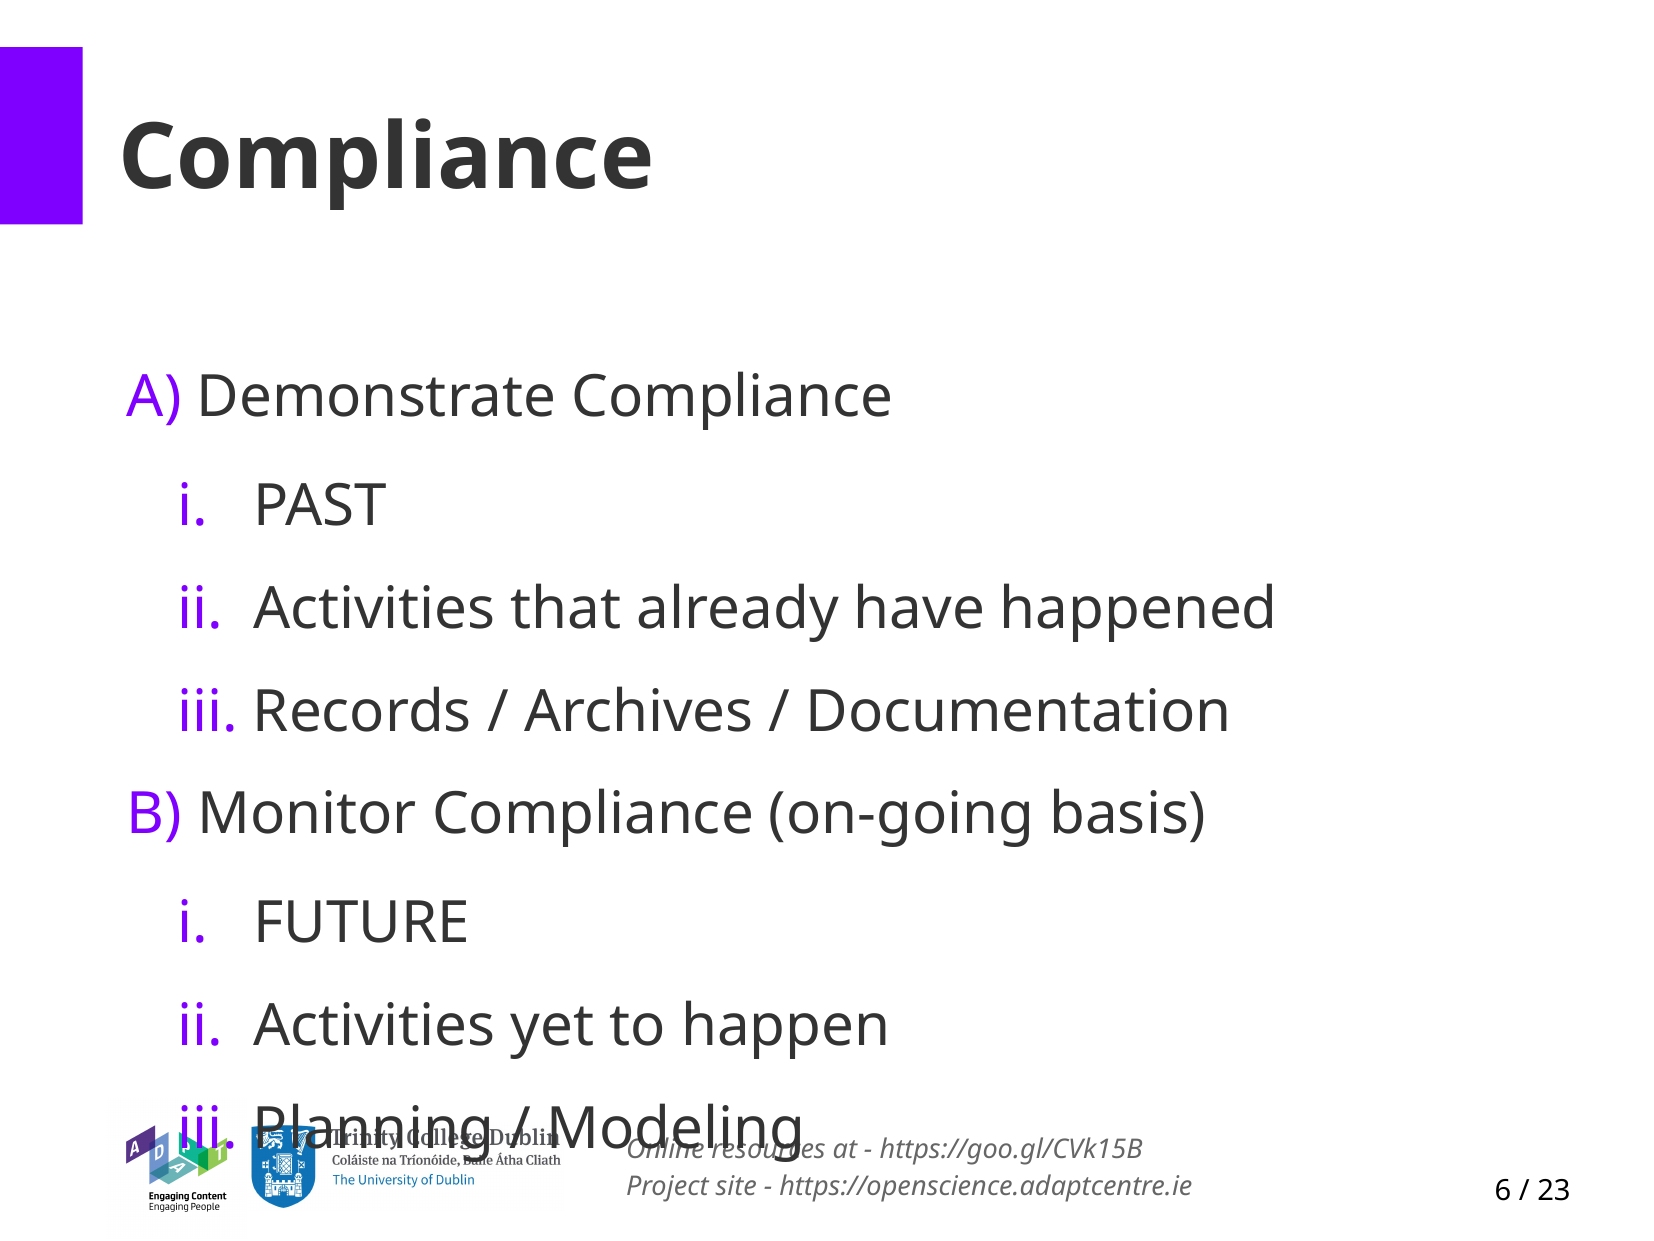

# Compliance
 Demonstrate Compliance
 PAST
 Activities that already have happened
 Records / Archives / Documentation
 Monitor Compliance (on-going basis)
 FUTURE
 Activities yet to happen
 Planning / Modeling
6